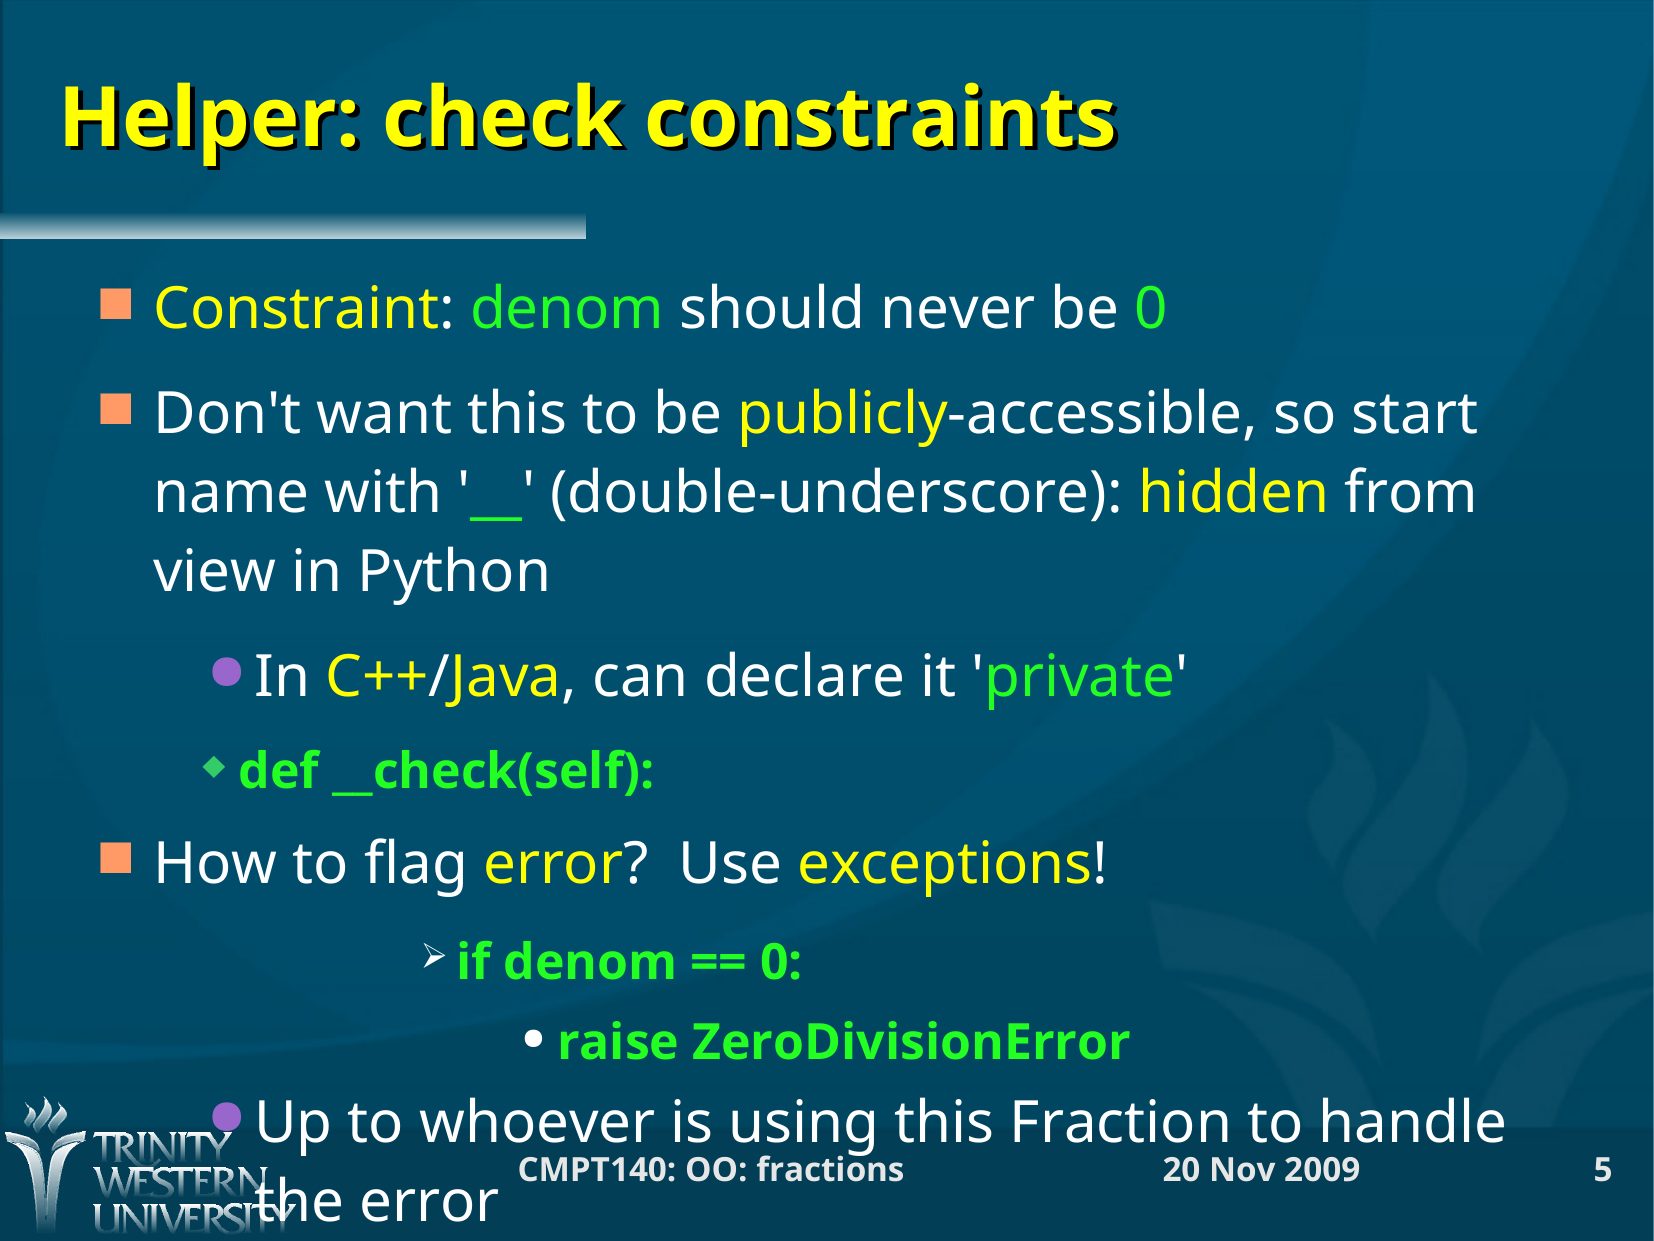

# Helper: check constraints
Constraint: denom should never be 0
Don't want this to be publicly-accessible, so start name with '__' (double-underscore): hidden from view in Python
In C++/Java, can declare it 'private'
def __check(self):
How to flag error? Use exceptions!
if denom == 0:
raise ZeroDivisionError
Up to whoever is using this Fraction to handle the error
CMPT140: OO: fractions
20 Nov 2009
5